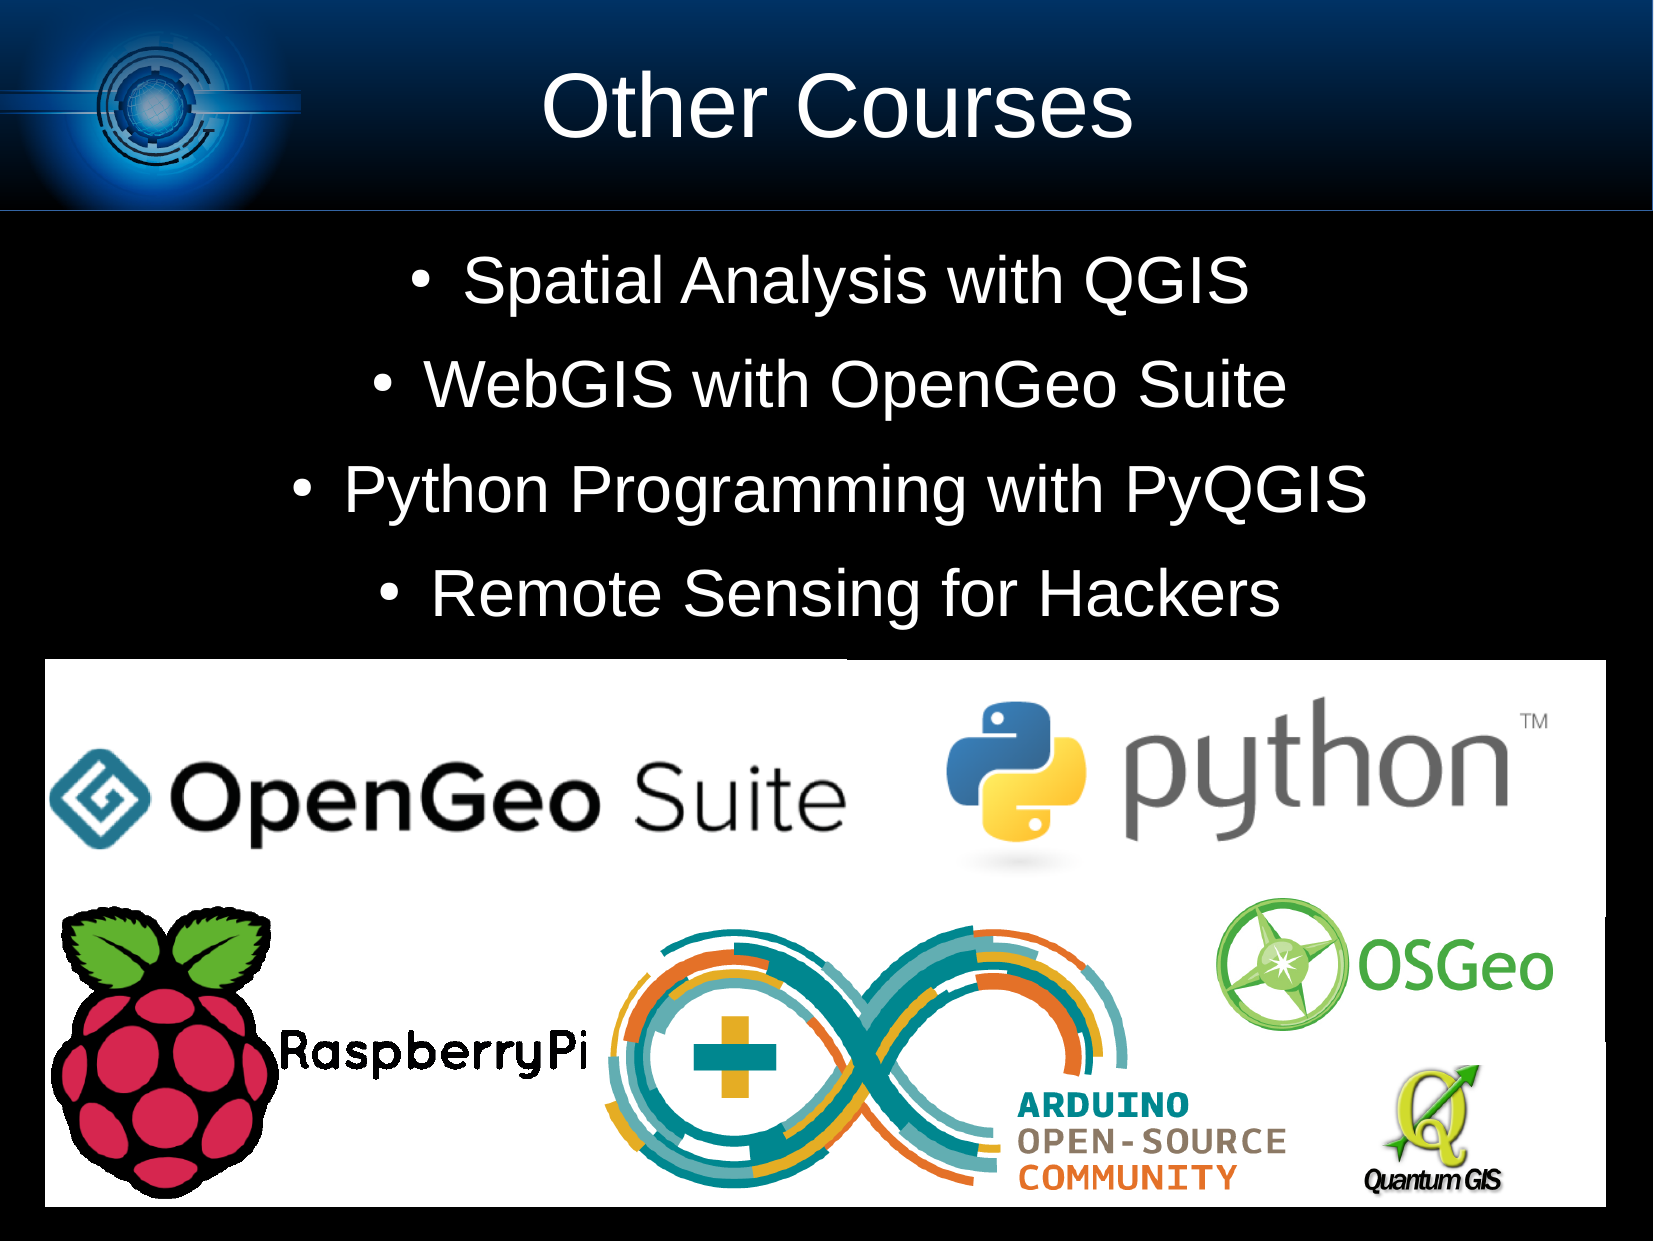

# Other Courses
Spatial Analysis with QGIS
WebGIS with OpenGeo Suite
Python Programming with PyQGIS
Remote Sensing for Hackers